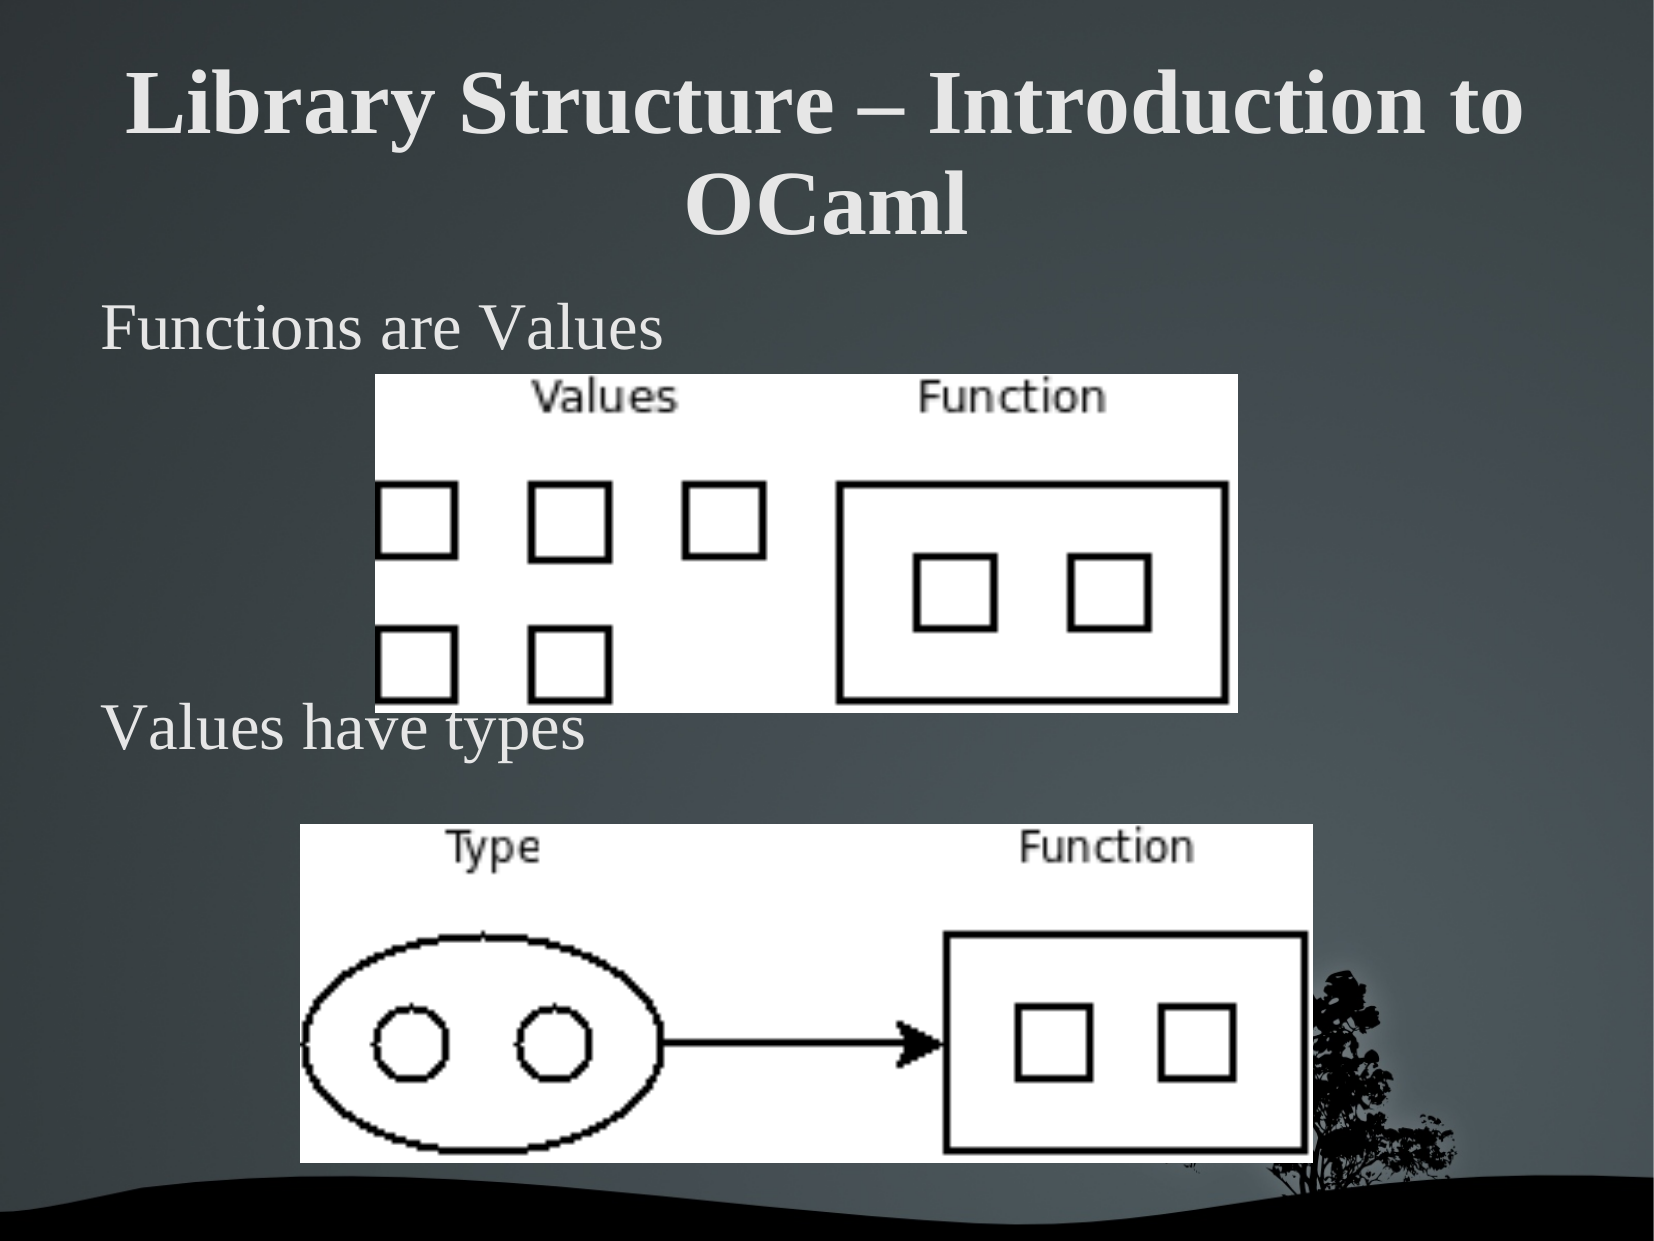

# Library Structure – Introduction to OCaml
Functions are Values
Values have types